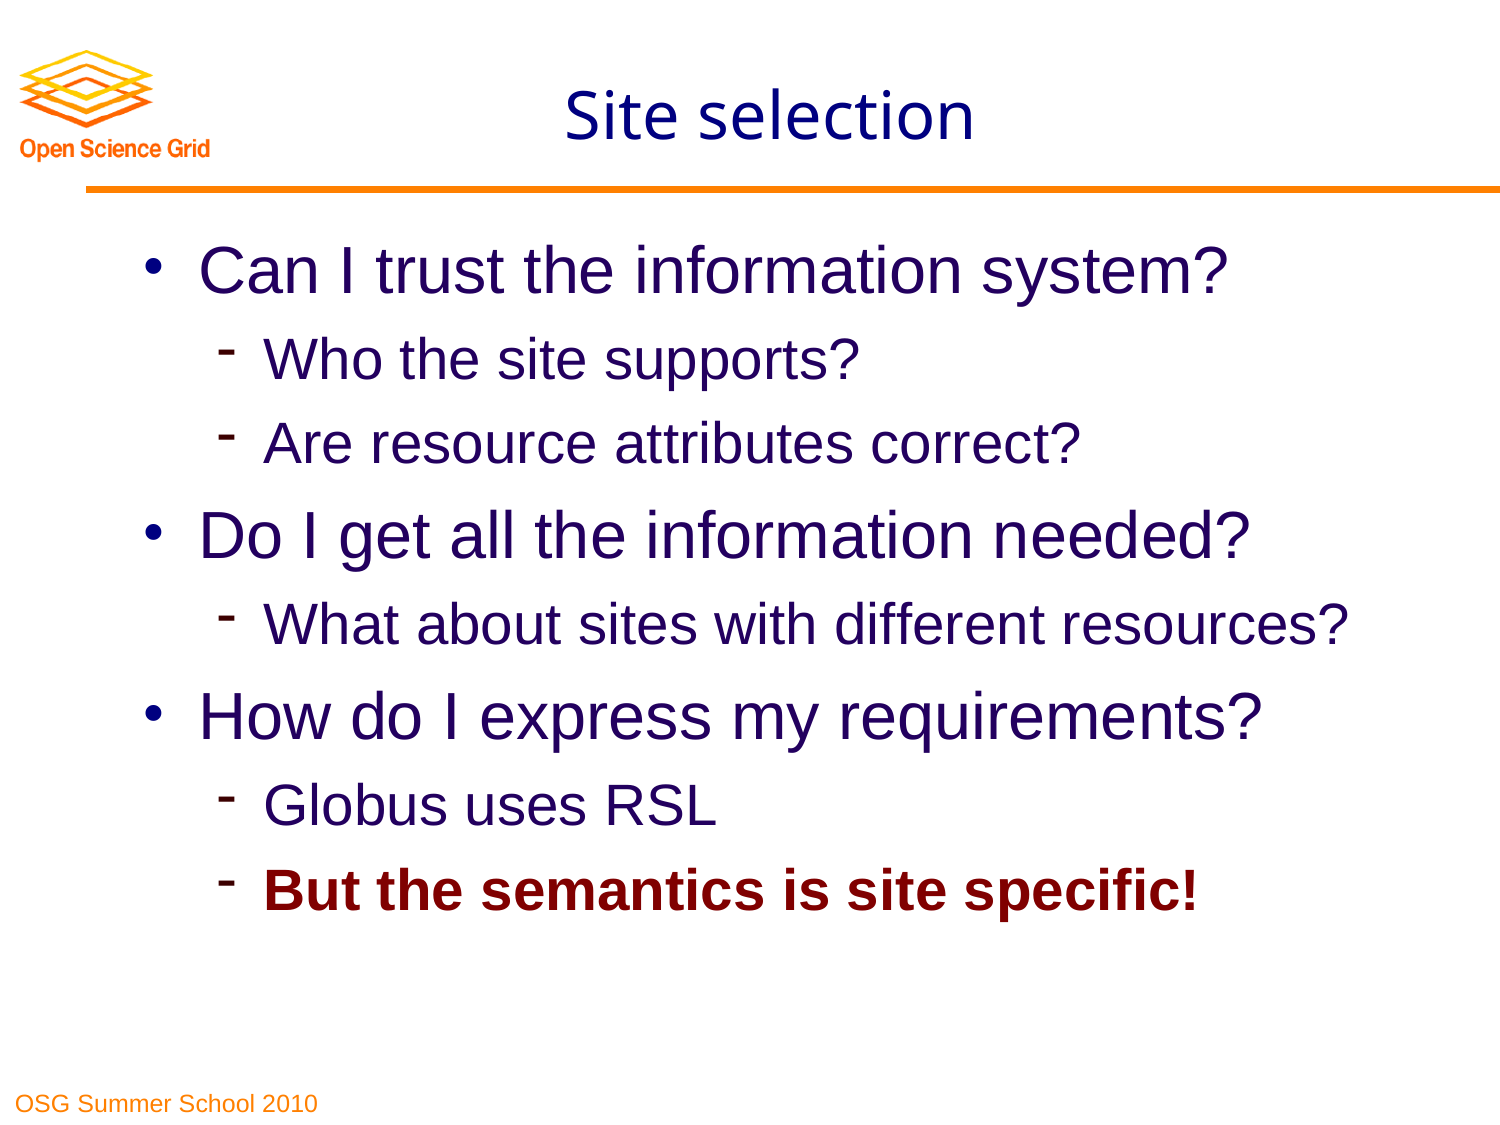

# Site selection
Can I trust the information system?
Who the site supports?
Are resource attributes correct?
Do I get all the information needed?
What about sites with different resources?
How do I express my requirements?
Globus uses RSL
But the semantics is site specific!